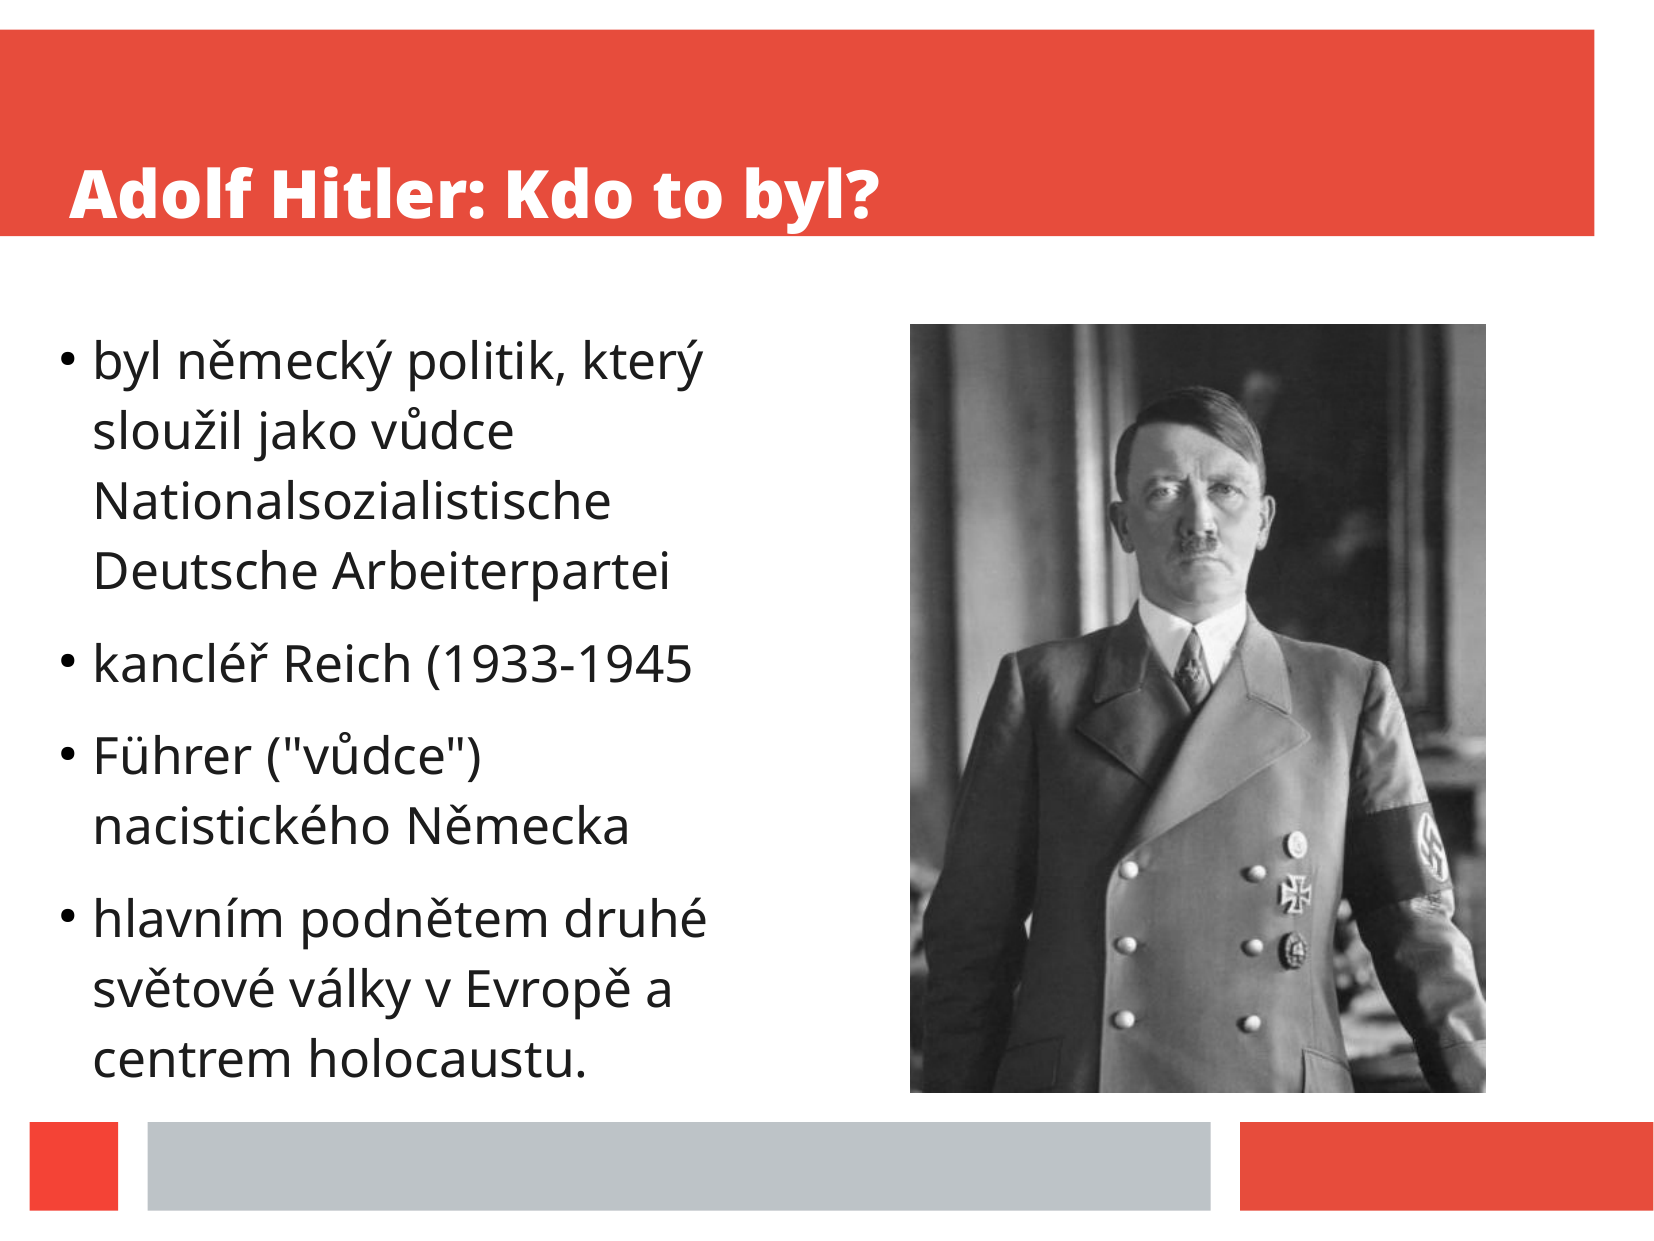

# Adolf Hitler: Kdo to byl?
byl německý politik, který sloužil jako vůdce Nationalsozialistische Deutsche Arbeiterpartei
kancléř Reich (1933-1945
Führer ("vůdce") nacistického Německa
hlavním podnětem druhé světové války v Evropě a centrem holocaustu.